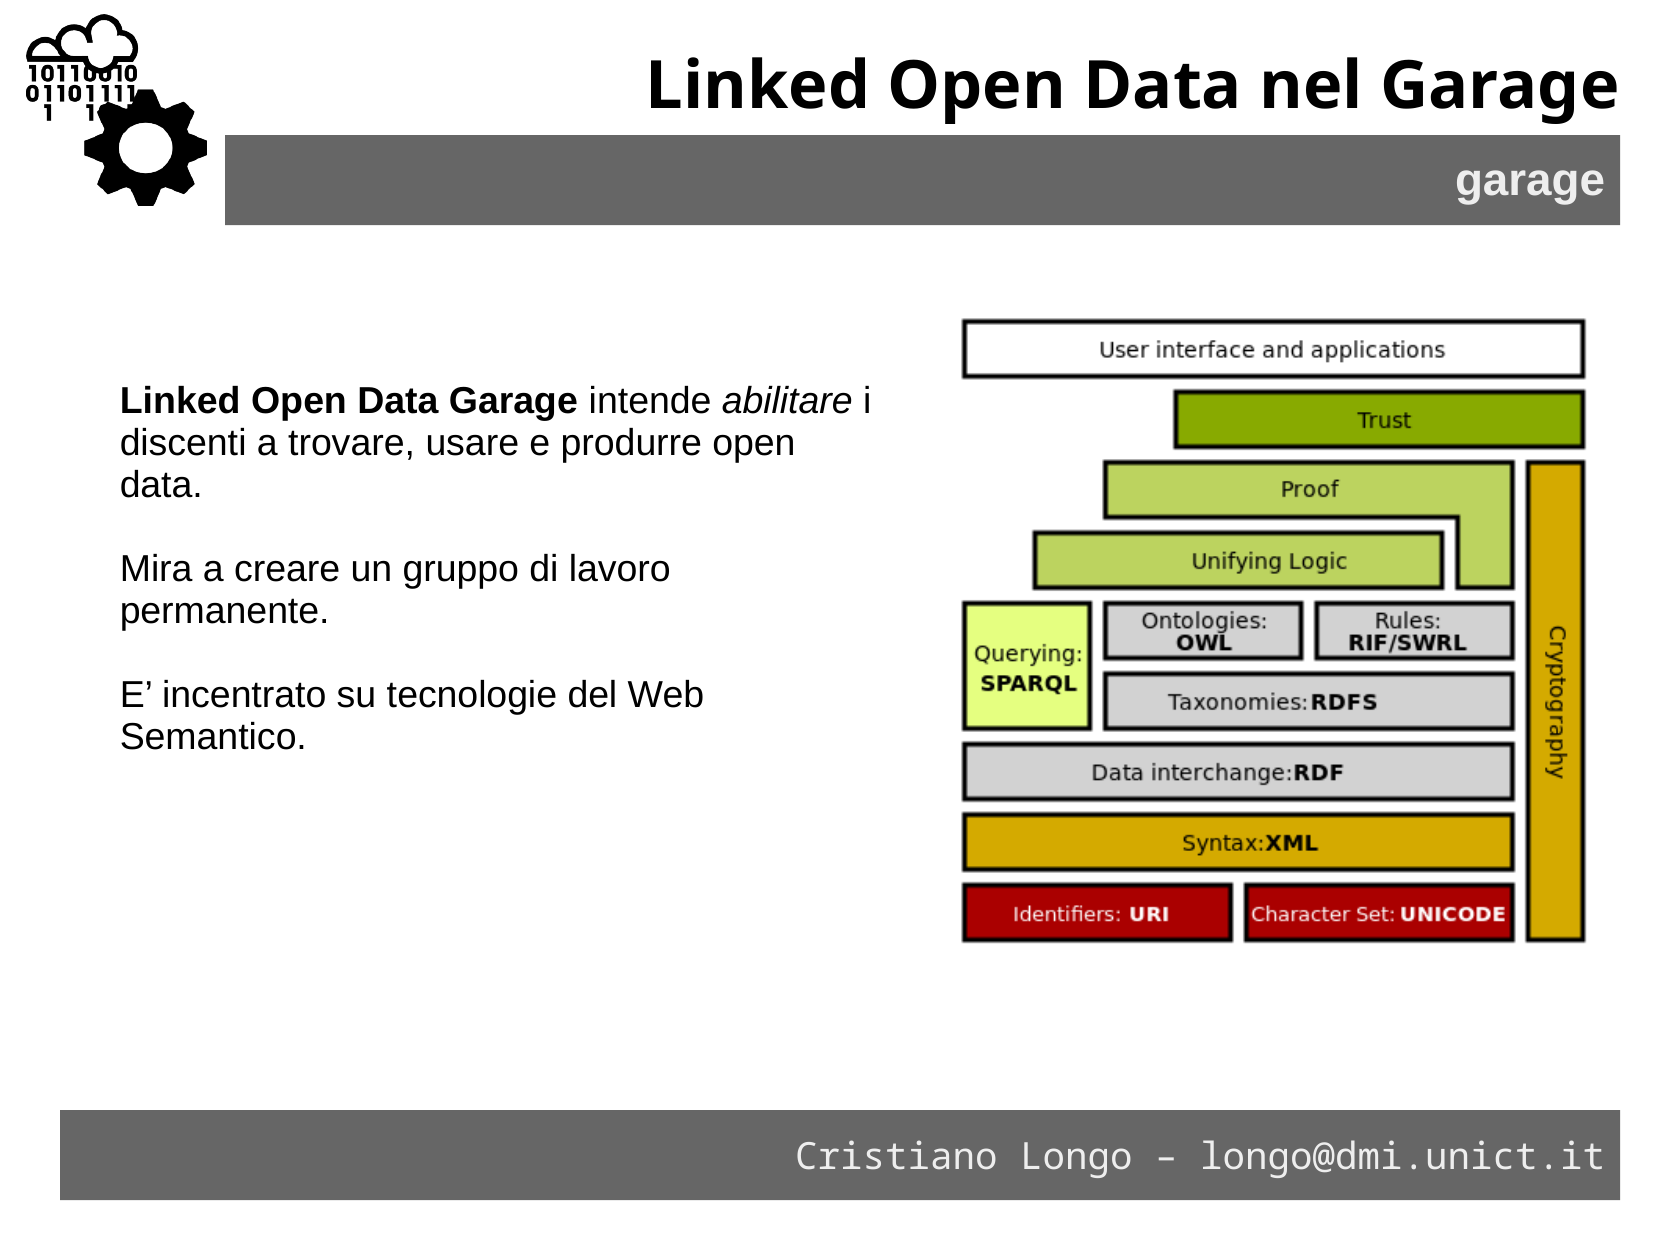

Linked Open Data nel Garage
garage
Linked Open Data Garage intende abilitare i discenti a trovare, usare e produrre open data.
Mira a creare un gruppo di lavoro permanente.
E’ incentrato su tecnologie del Web Semantico.
Cristiano Longo – longo@dmi.unict.it